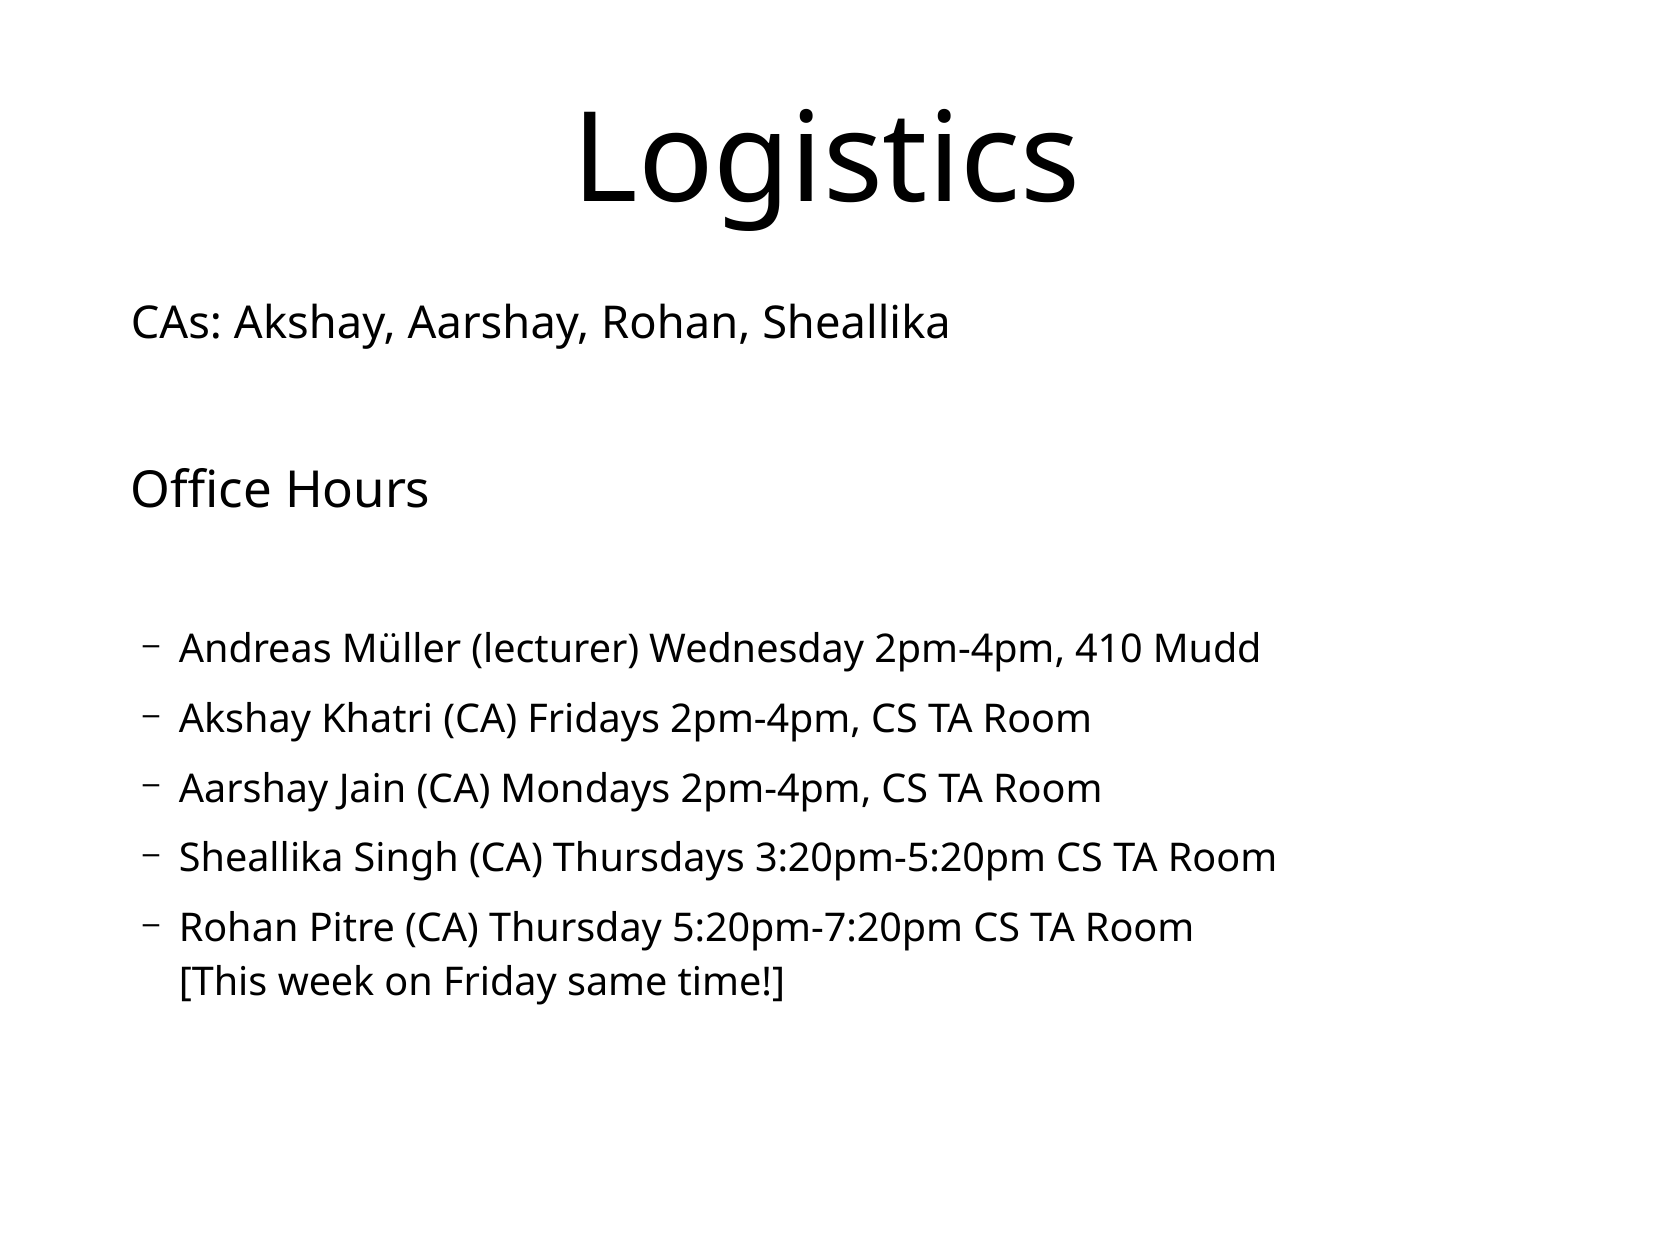

# Logistics
CAs: Akshay, Aarshay, Rohan, Sheallika
Office Hours
Andreas Müller (lecturer) Wednesday 2pm-4pm, 410 Mudd
Akshay Khatri (CA) Fridays 2pm-4pm, CS TA Room
Aarshay Jain (CA) Mondays 2pm-4pm, CS TA Room
Sheallika Singh (CA) Thursdays 3:20pm-5:20pm CS TA Room
Rohan Pitre (CA) Thursday 5:20pm-7:20pm CS TA Room
[This week on Friday same time!]